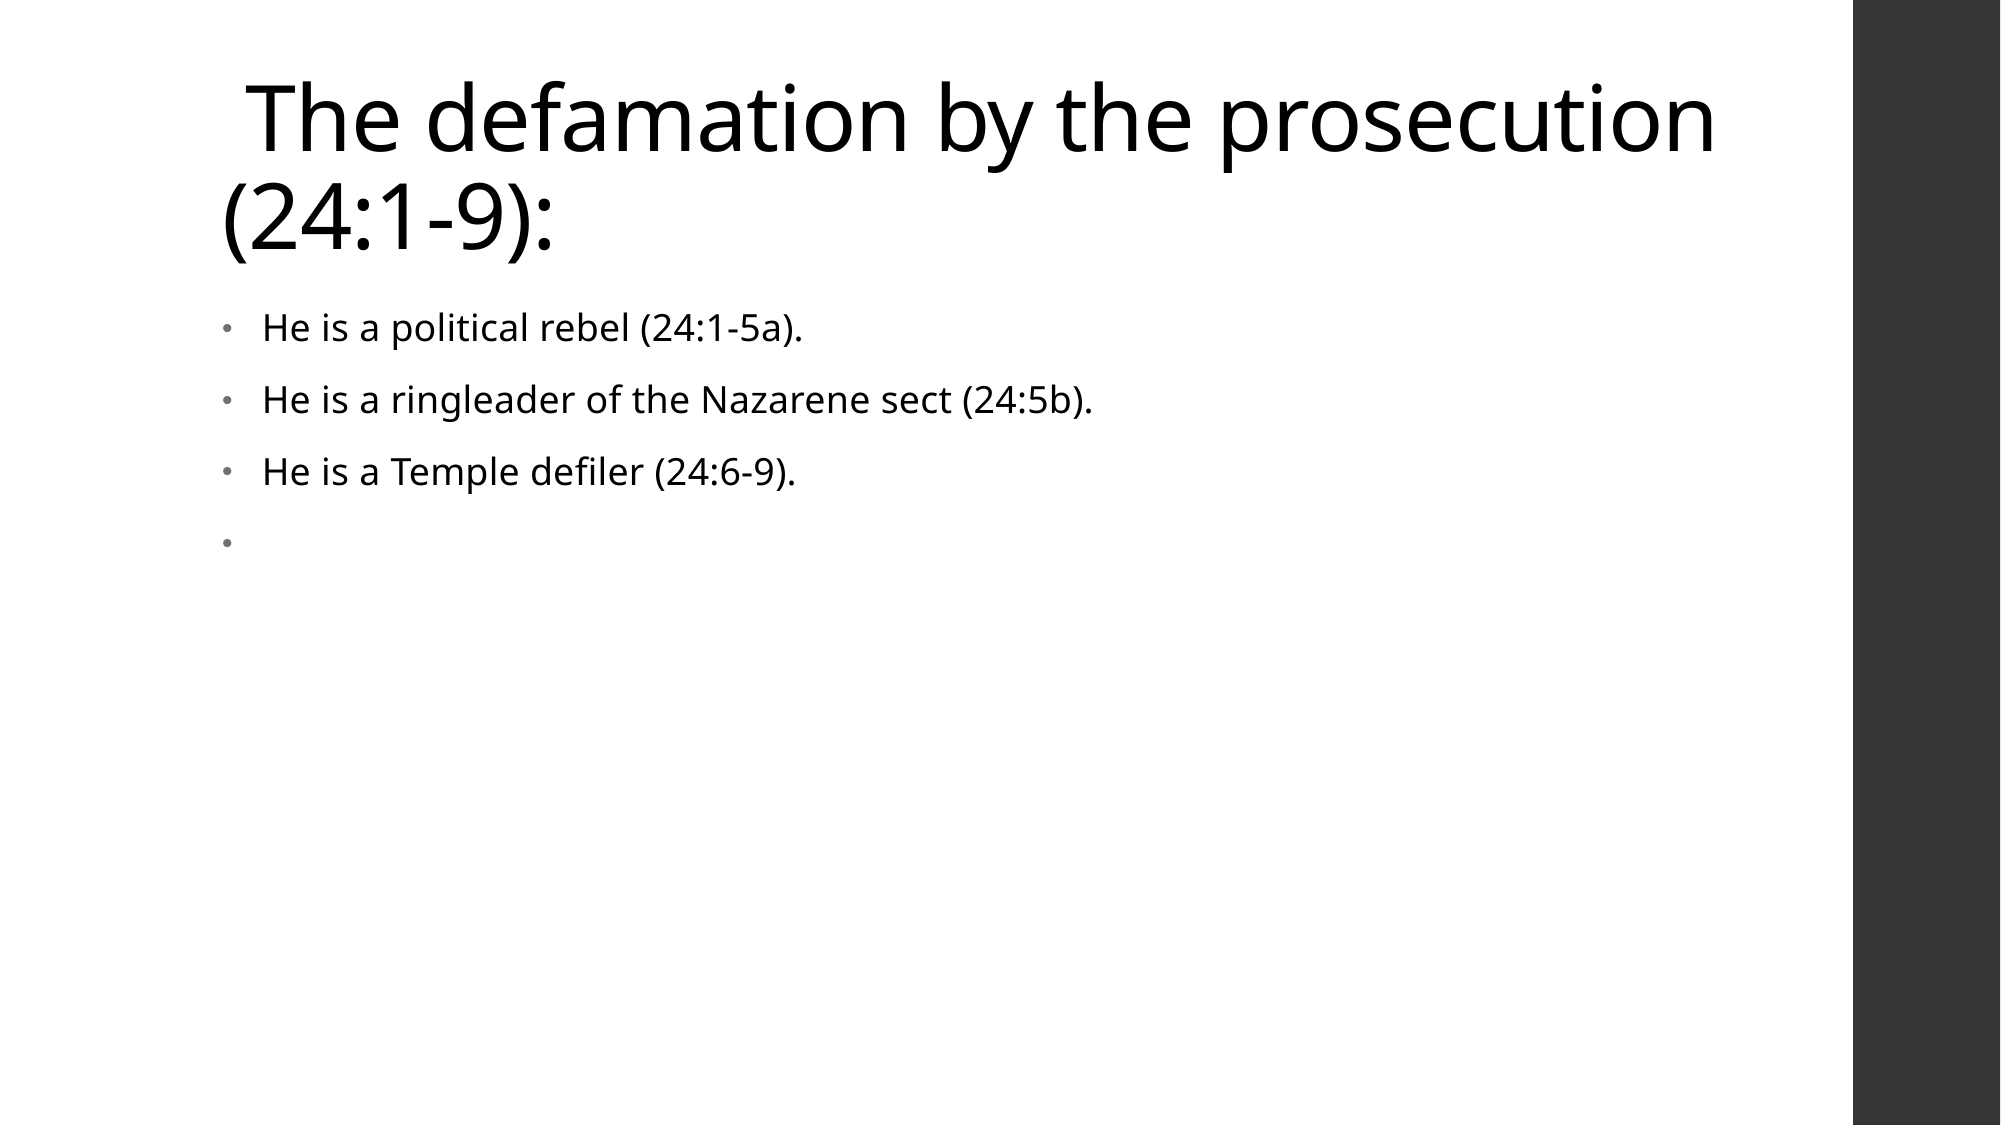

# The defamation by the prosecution (24:1-9):
 He is a political rebel (24:1-5a).
 He is a ringleader of the Nazarene sect (24:5b).
 He is a Temple defiler (24:6-9).